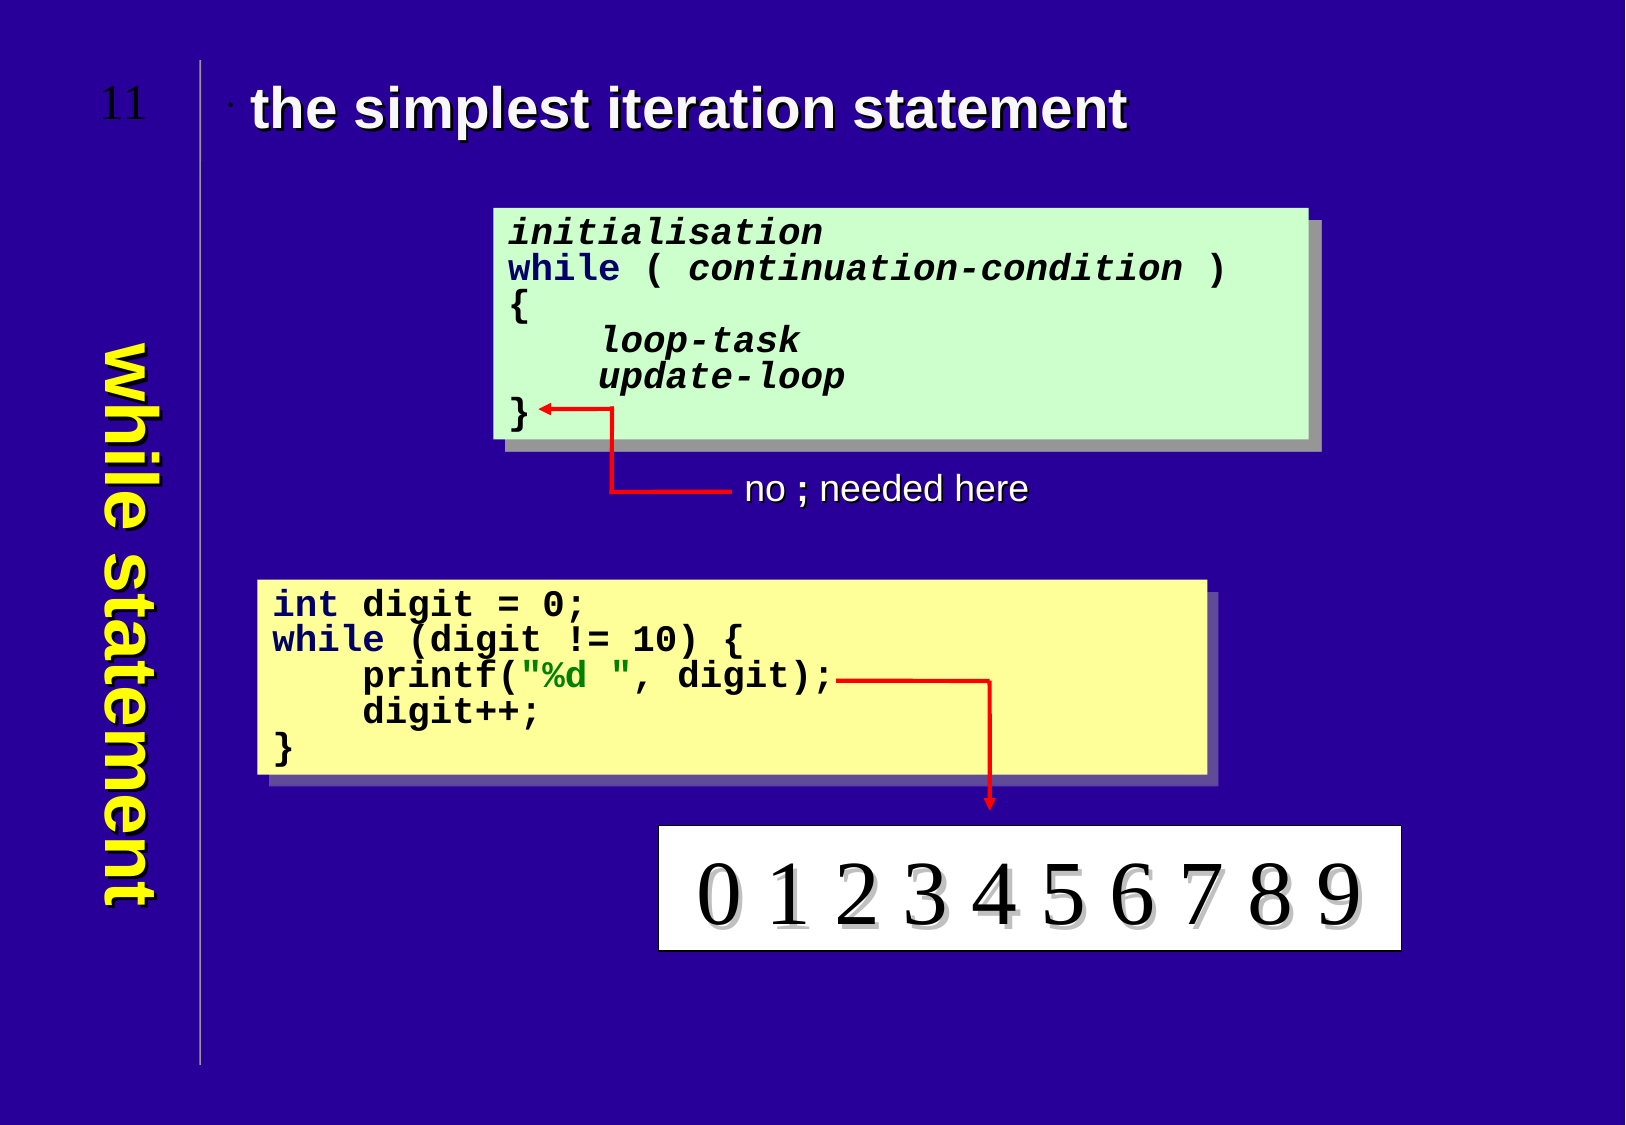

11
 the simplest iteration statement
# while statement
initialisation
while ( continuation-condition )
{
 loop-task
 update-loop
}
no ; needed here
int digit = 0;
while (digit != 10) {
 printf("%d ", digit);
 digit++;
}
 0 1 2 3 4 5 6 7 8 9